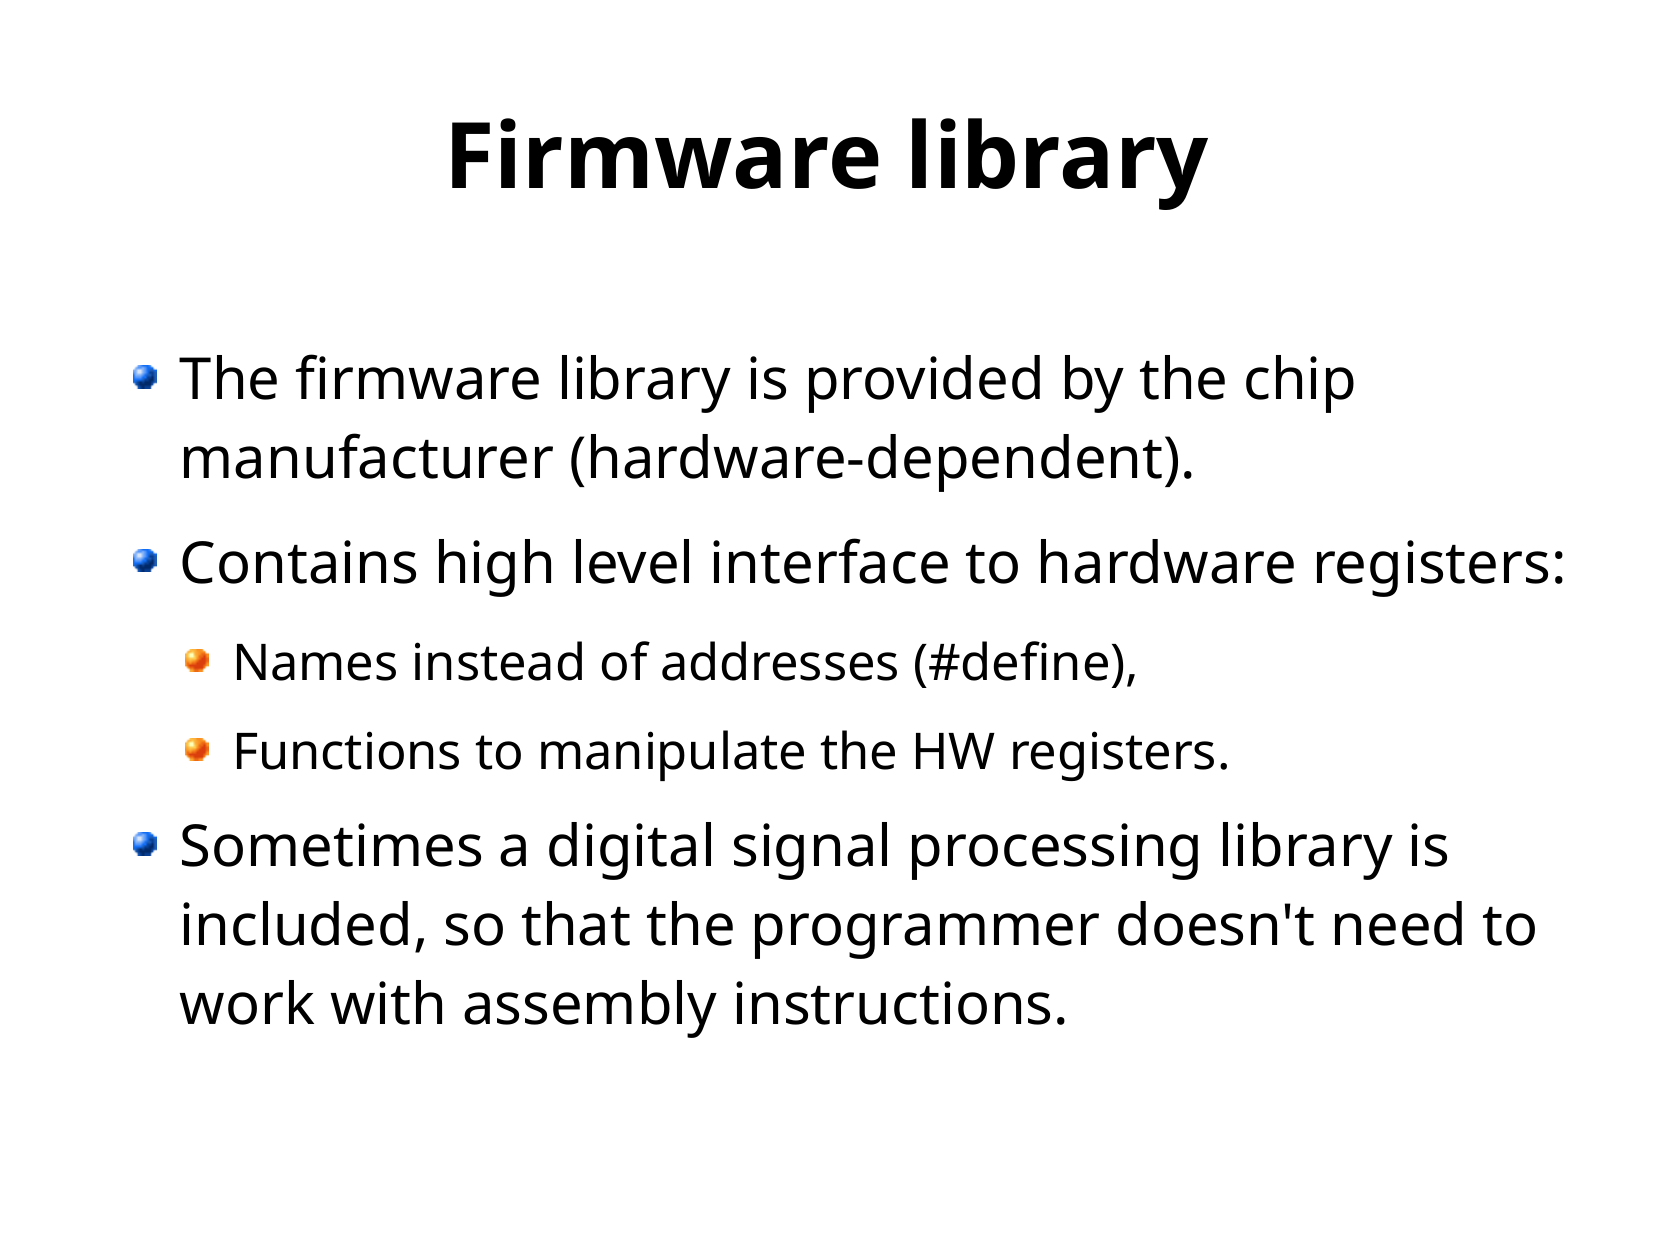

# Firmware library
The firmware library is provided by the chip manufacturer (hardware-dependent).
Contains high level interface to hardware registers:
Names instead of addresses (#define),
Functions to manipulate the HW registers.
Sometimes a digital signal processing library is included, so that the programmer doesn't need to work with assembly instructions.